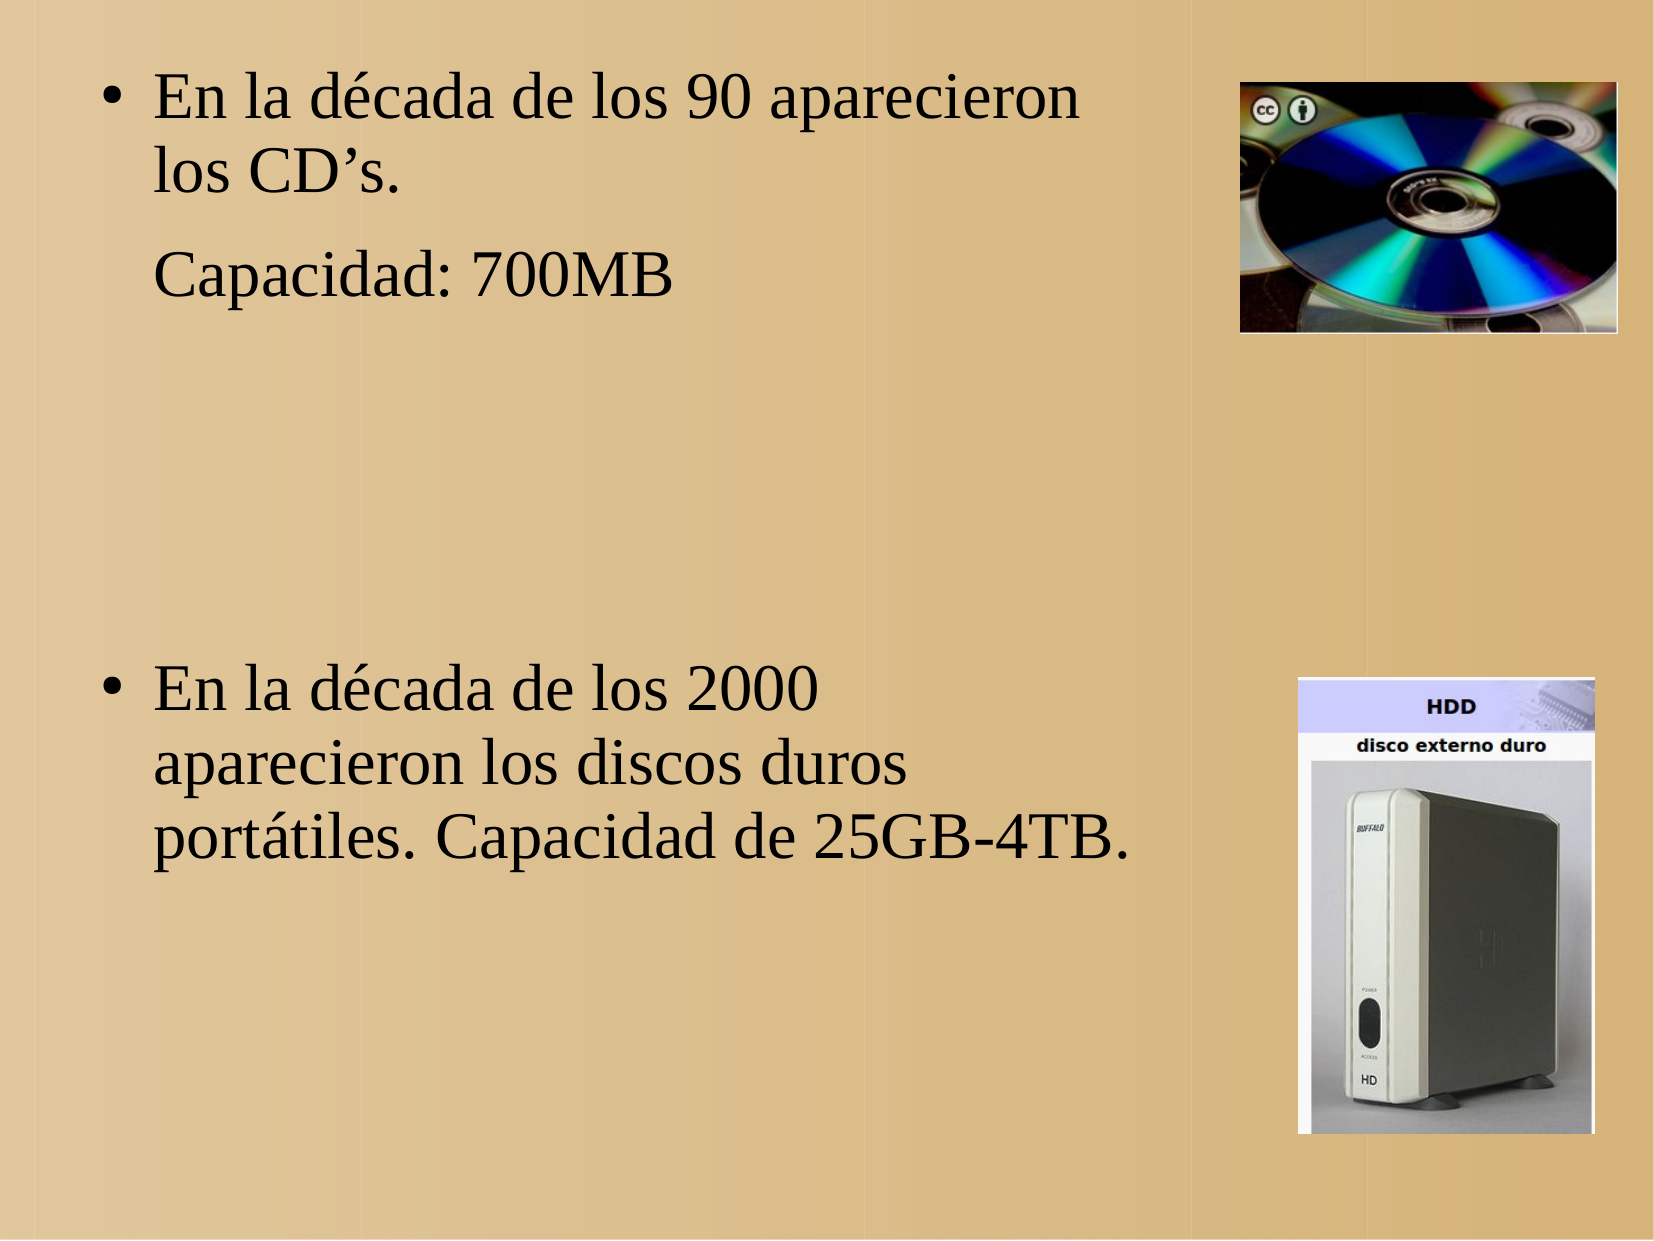

# En la década de los 90 aparecieron los CD’s.
Capacidad: 700MB
En la década de los 2000 aparecieron los discos duros portátiles. Capacidad de 25GB-4TB.